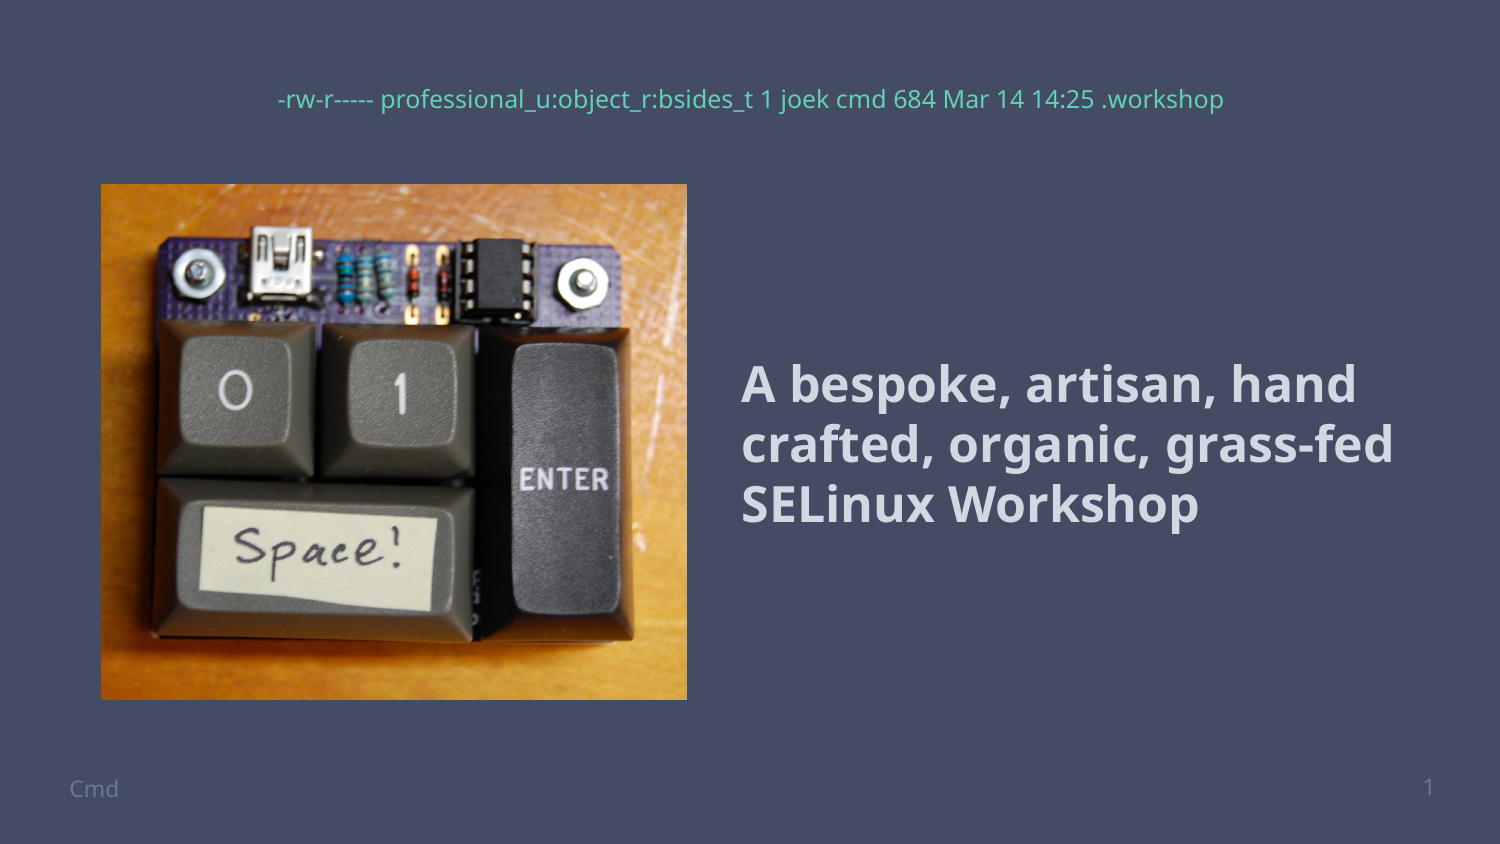

# -rw-r----- professional_u:object_r:bsides_t 1 joek cmd 684 Mar 14 14:25 .workshop
A bespoke, artisan, hand crafted, organic, grass-fed SELinux Workshop